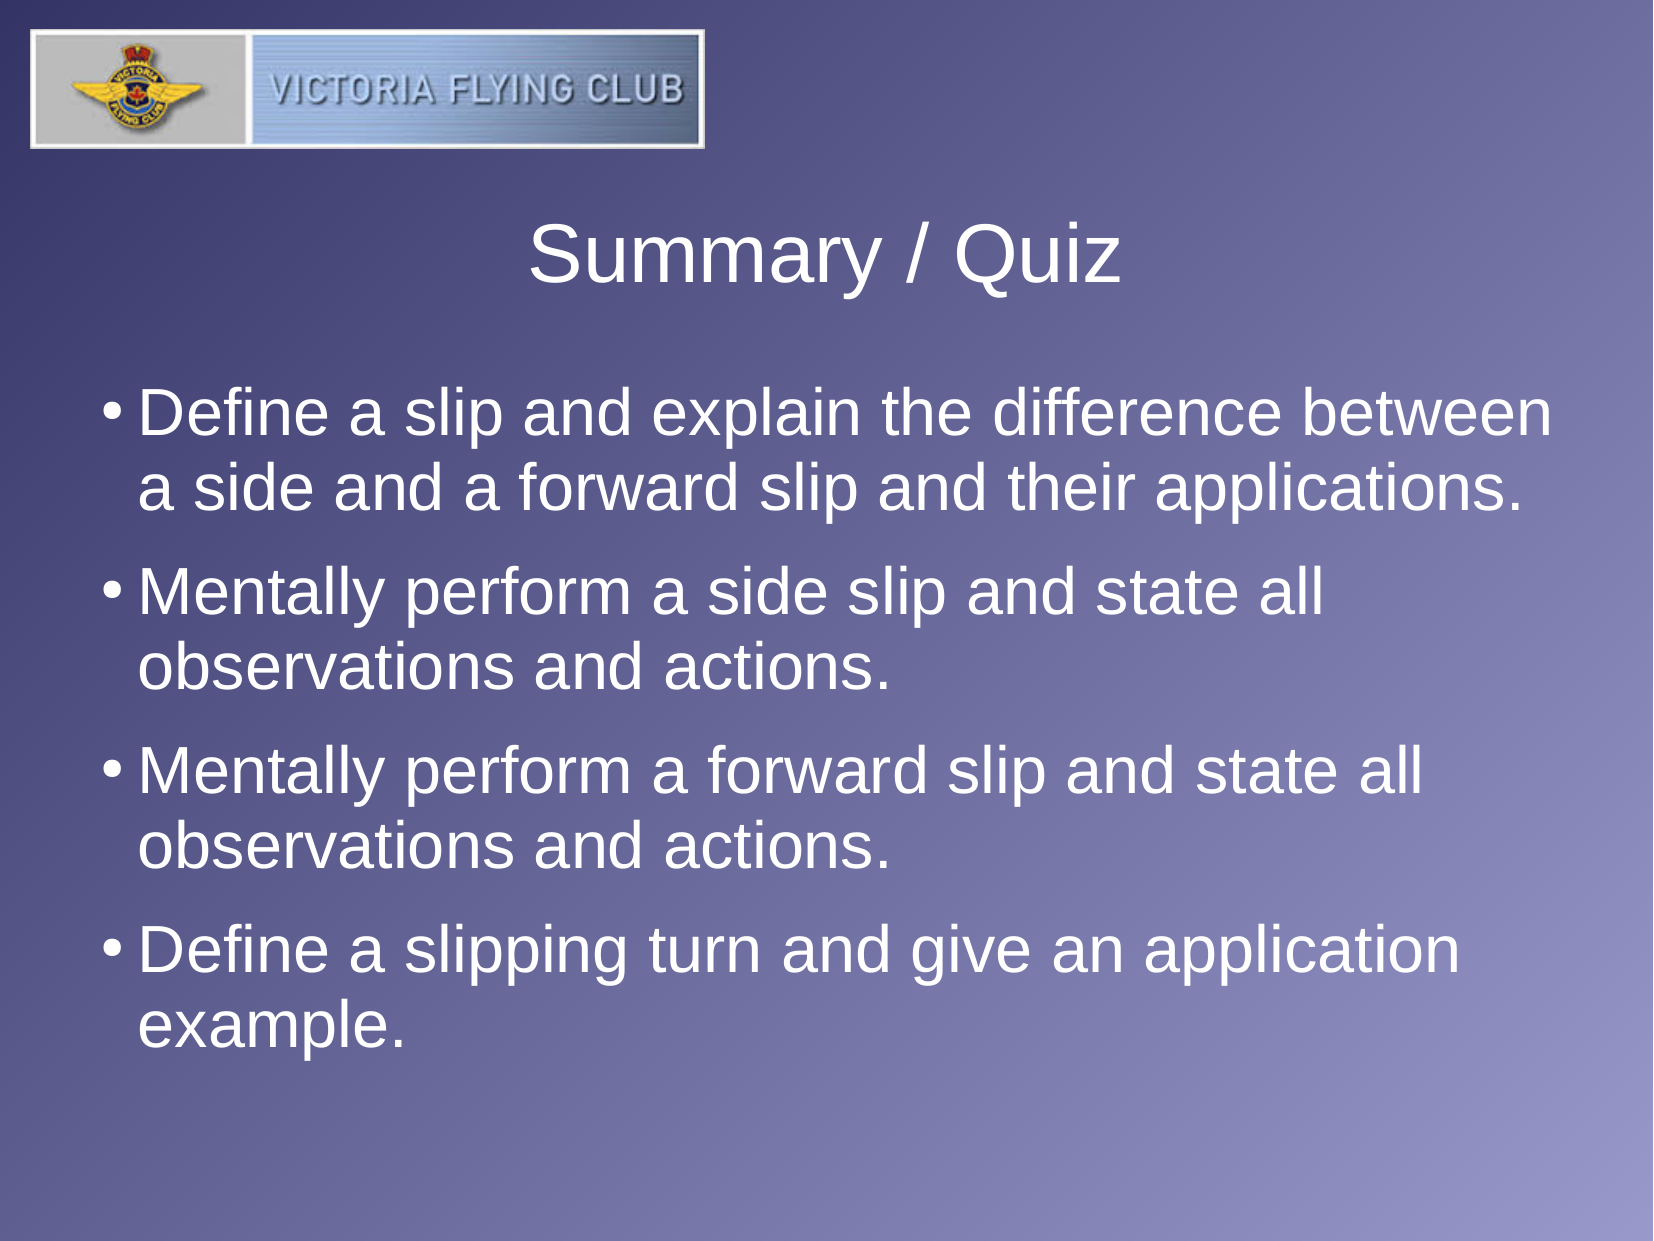

# Summary / Quiz
Define a slip and explain the difference between a side and a forward slip and their applications.
Mentally perform a side slip and state all observations and actions.
Mentally perform a forward slip and state all observations and actions.
Define a slipping turn and give an application example.